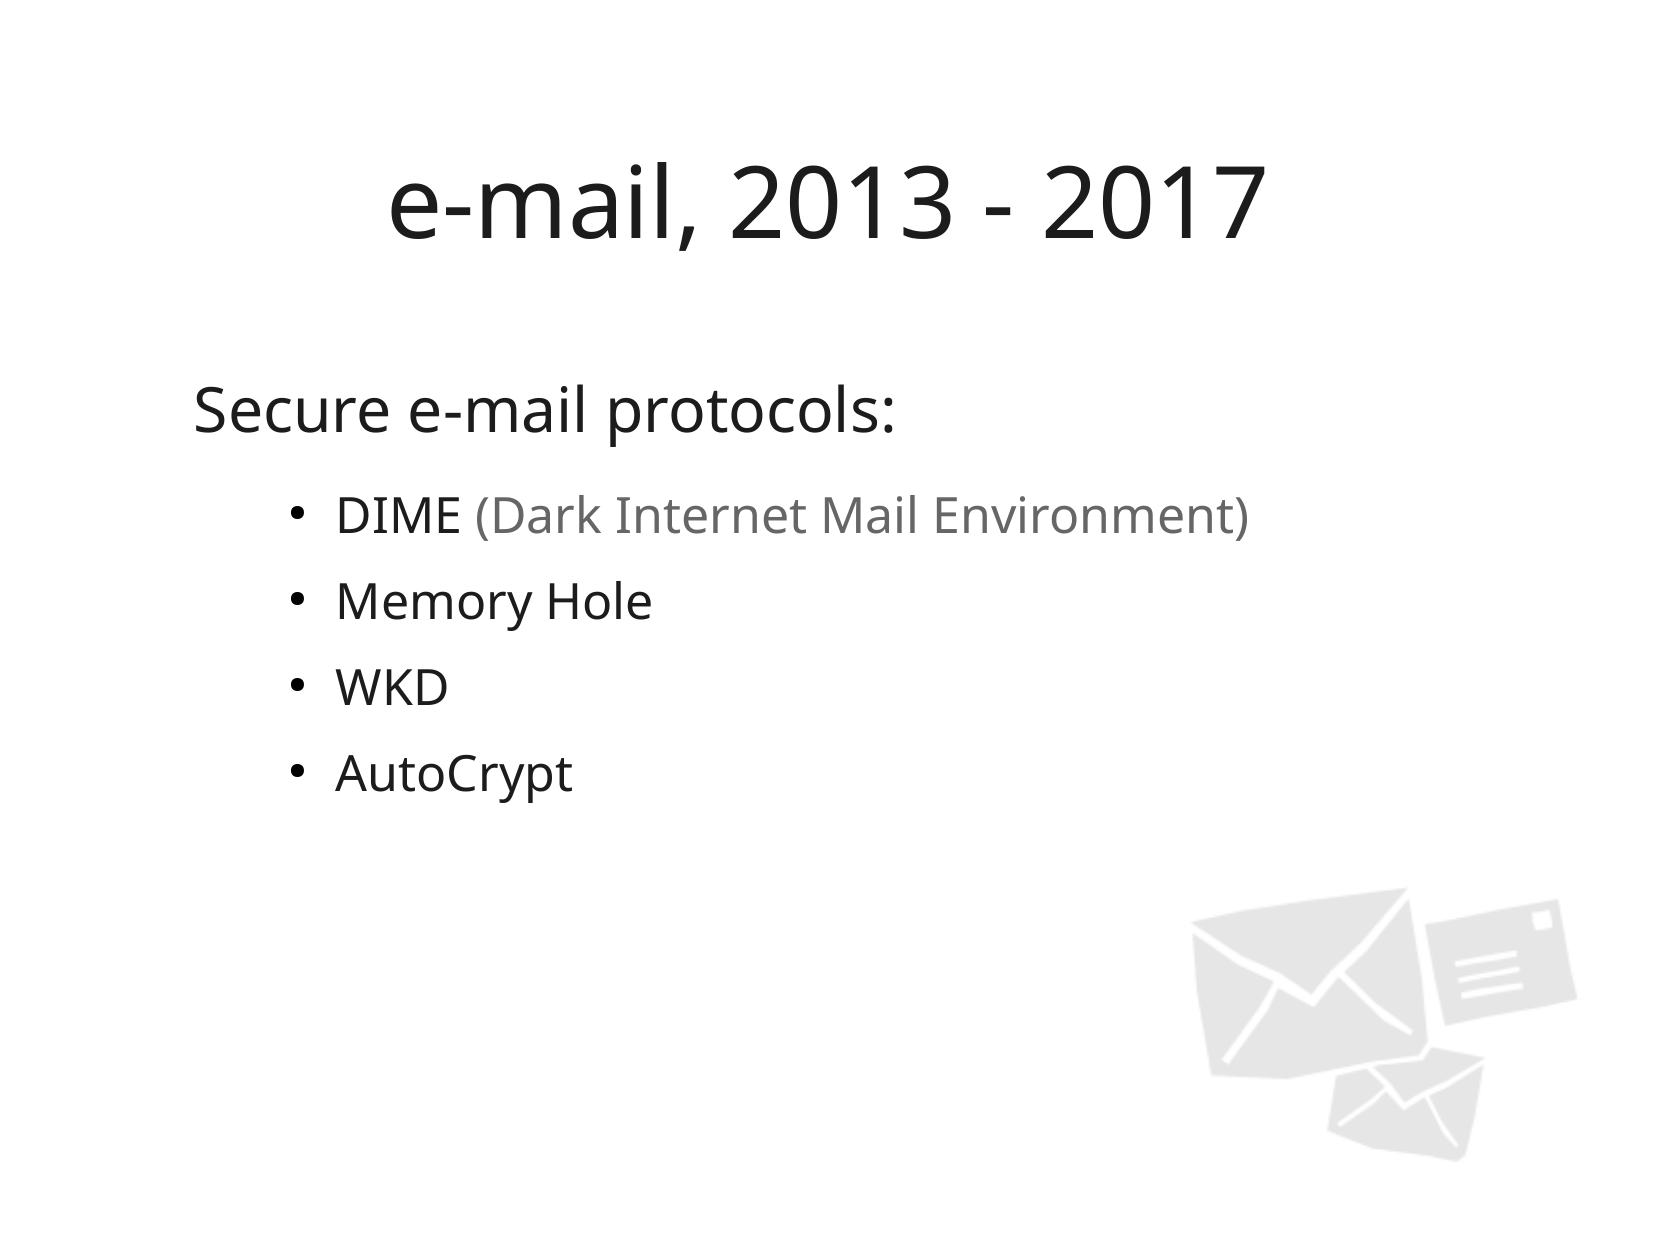

# e-mail, 2013 - 2017
Secure e-mail protocols:
DIME (Dark Internet Mail Environment)
Memory Hole
WKD
AutoCrypt